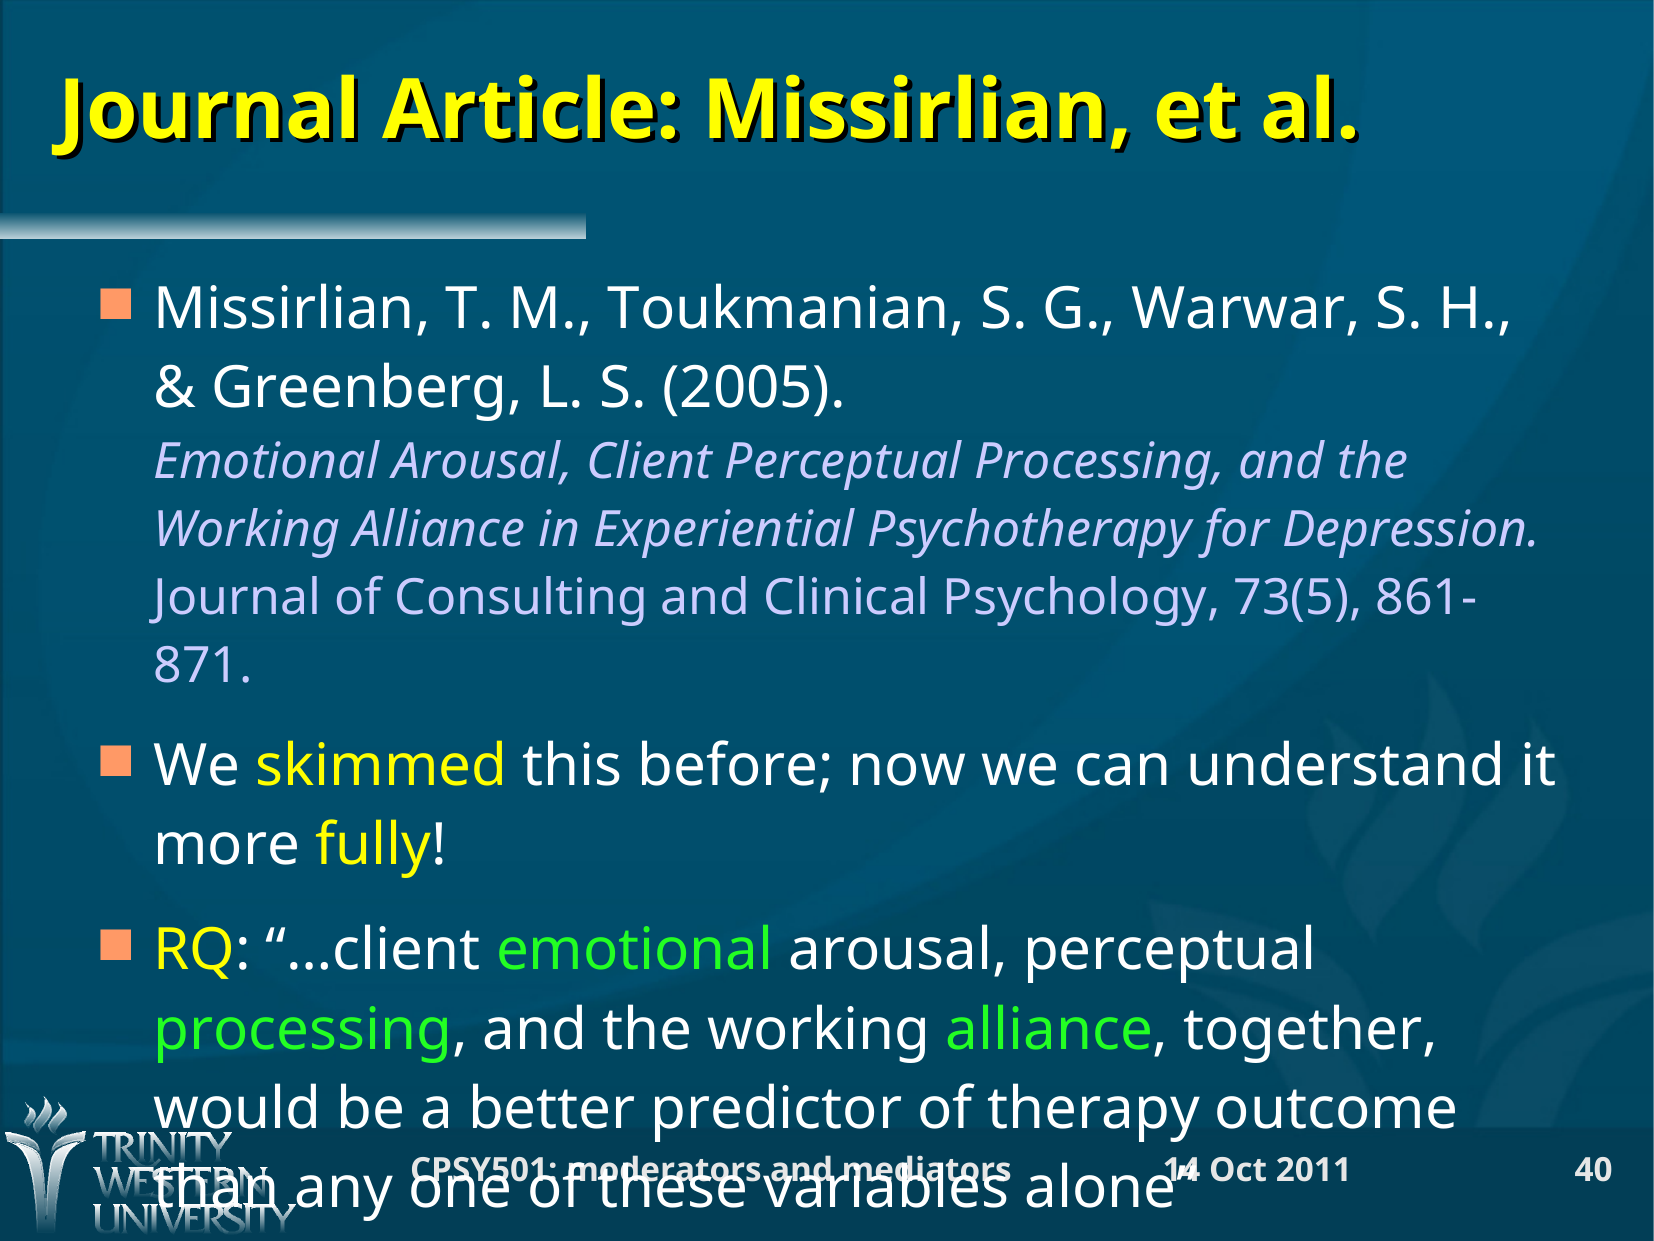

# Journal Article: Missirlian, et al.
Missirlian, T. M., Toukmanian, S. G., Warwar, S. H., & Greenberg, L. S. (2005).
Emotional Arousal, Client Perceptual Processing, and the Working Alliance in Experiential Psychotherapy for Depression. Journal of Consulting and Clinical Psychology, 73(5), 861-871.
We skimmed this before; now we can understand it more fully!
RQ: “…client emotional arousal, perceptual processing, and the working alliance, together, would be a better predictor of therapy outcome than any one of these variables alone”
CPSY501: moderators and mediators
14 Oct 2011
40